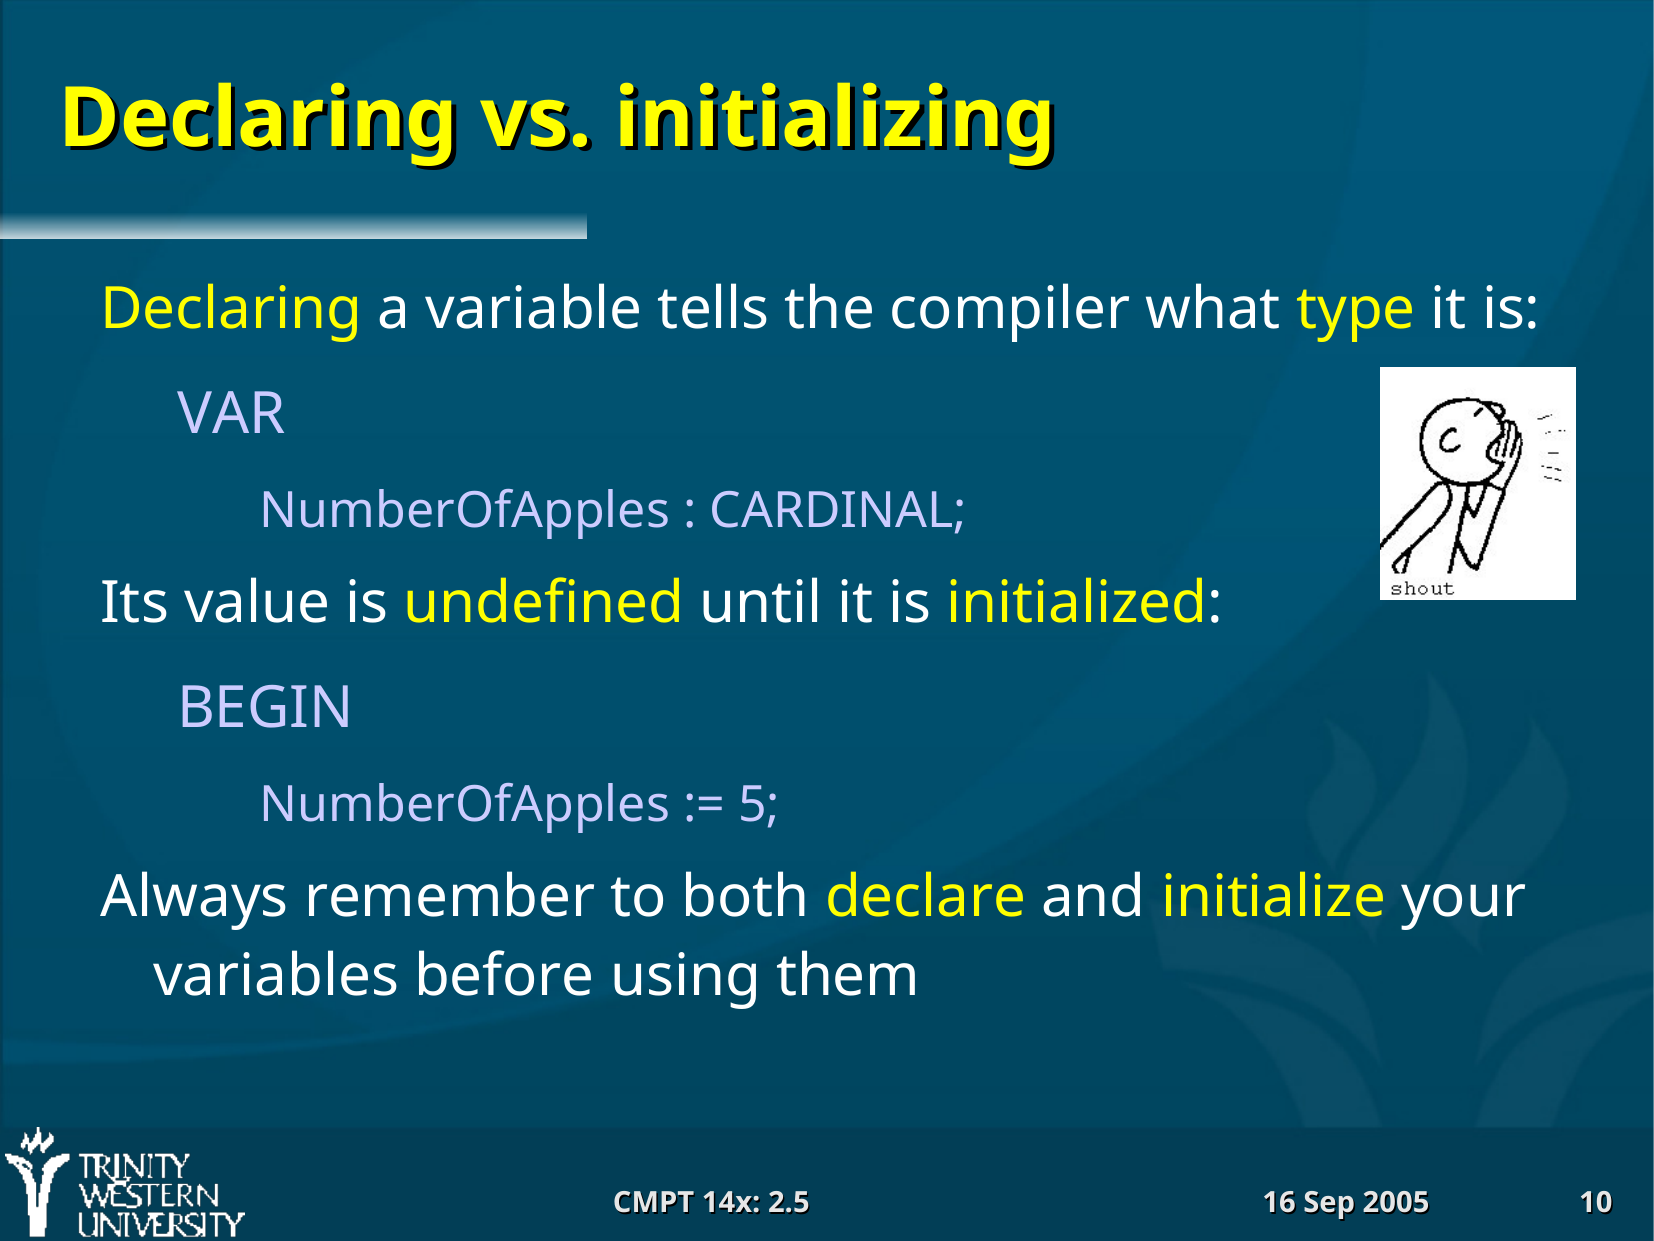

# Declaring vs. initializing
Declaring a variable tells the compiler what type it is:
VAR
NumberOfApples : CARDINAL;
Its value is undefined until it is initialized:
BEGIN
NumberOfApples := 5;
Always remember to both declare and initialize your variables before using them
CMPT 14x: 2.5
16 Sep 2005
10